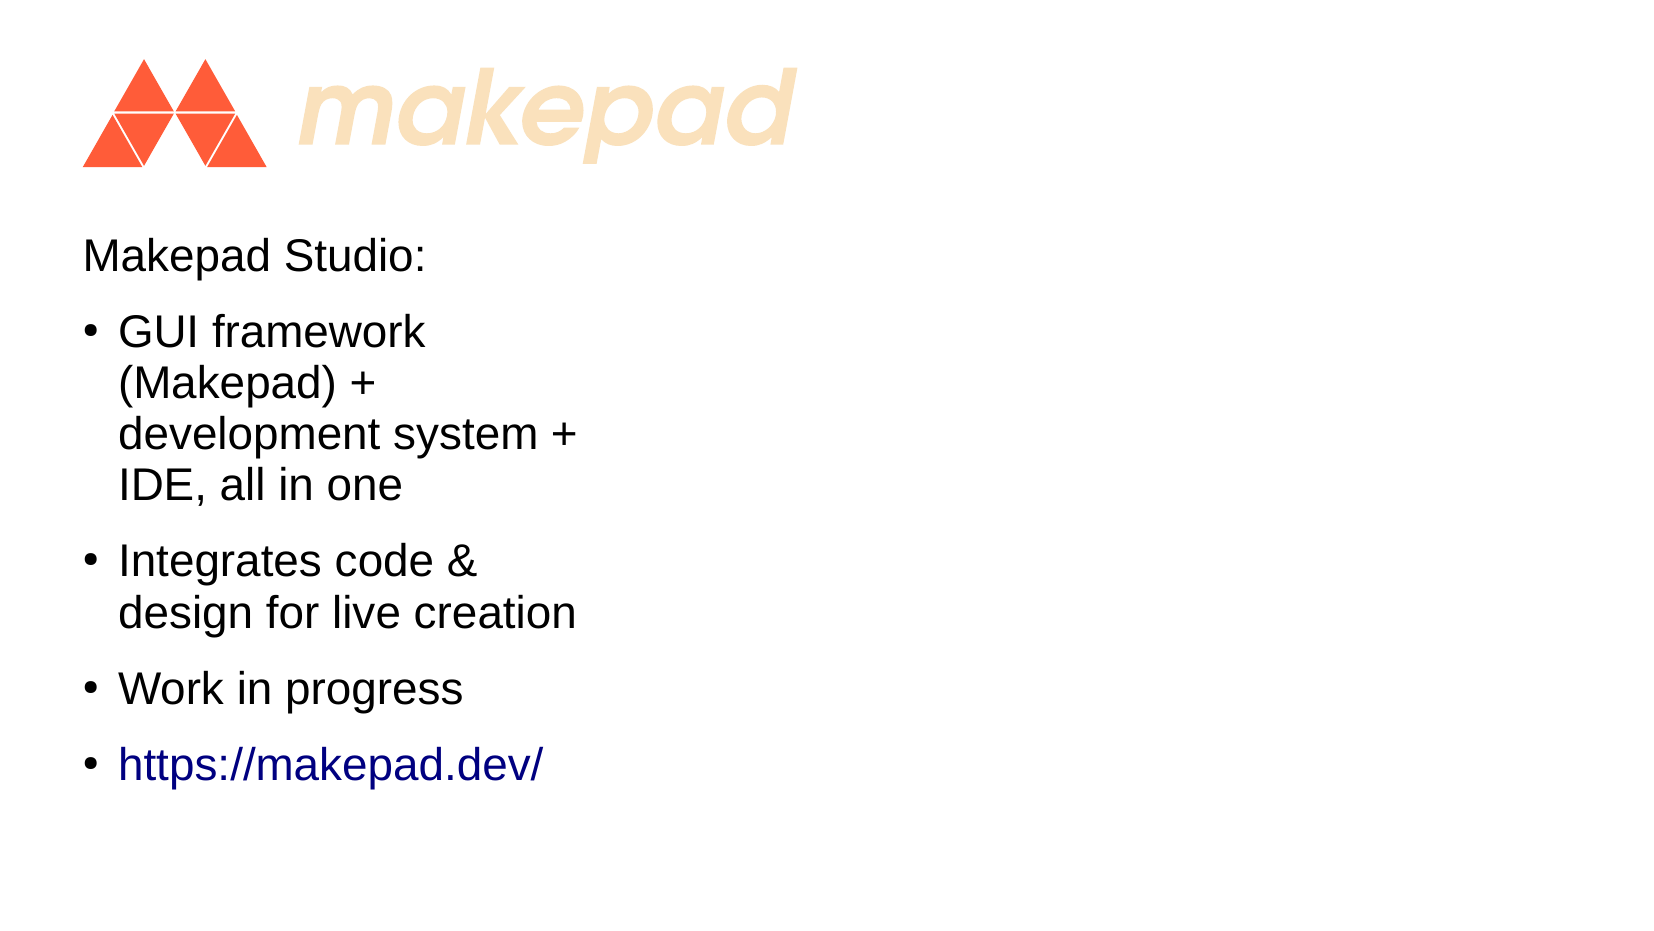

#
Makepad Studio:
GUI framework
(Makepad) +
development system +
IDE, all in one
Integrates code &
design for live creation
Work in progress
https://makepad.dev/